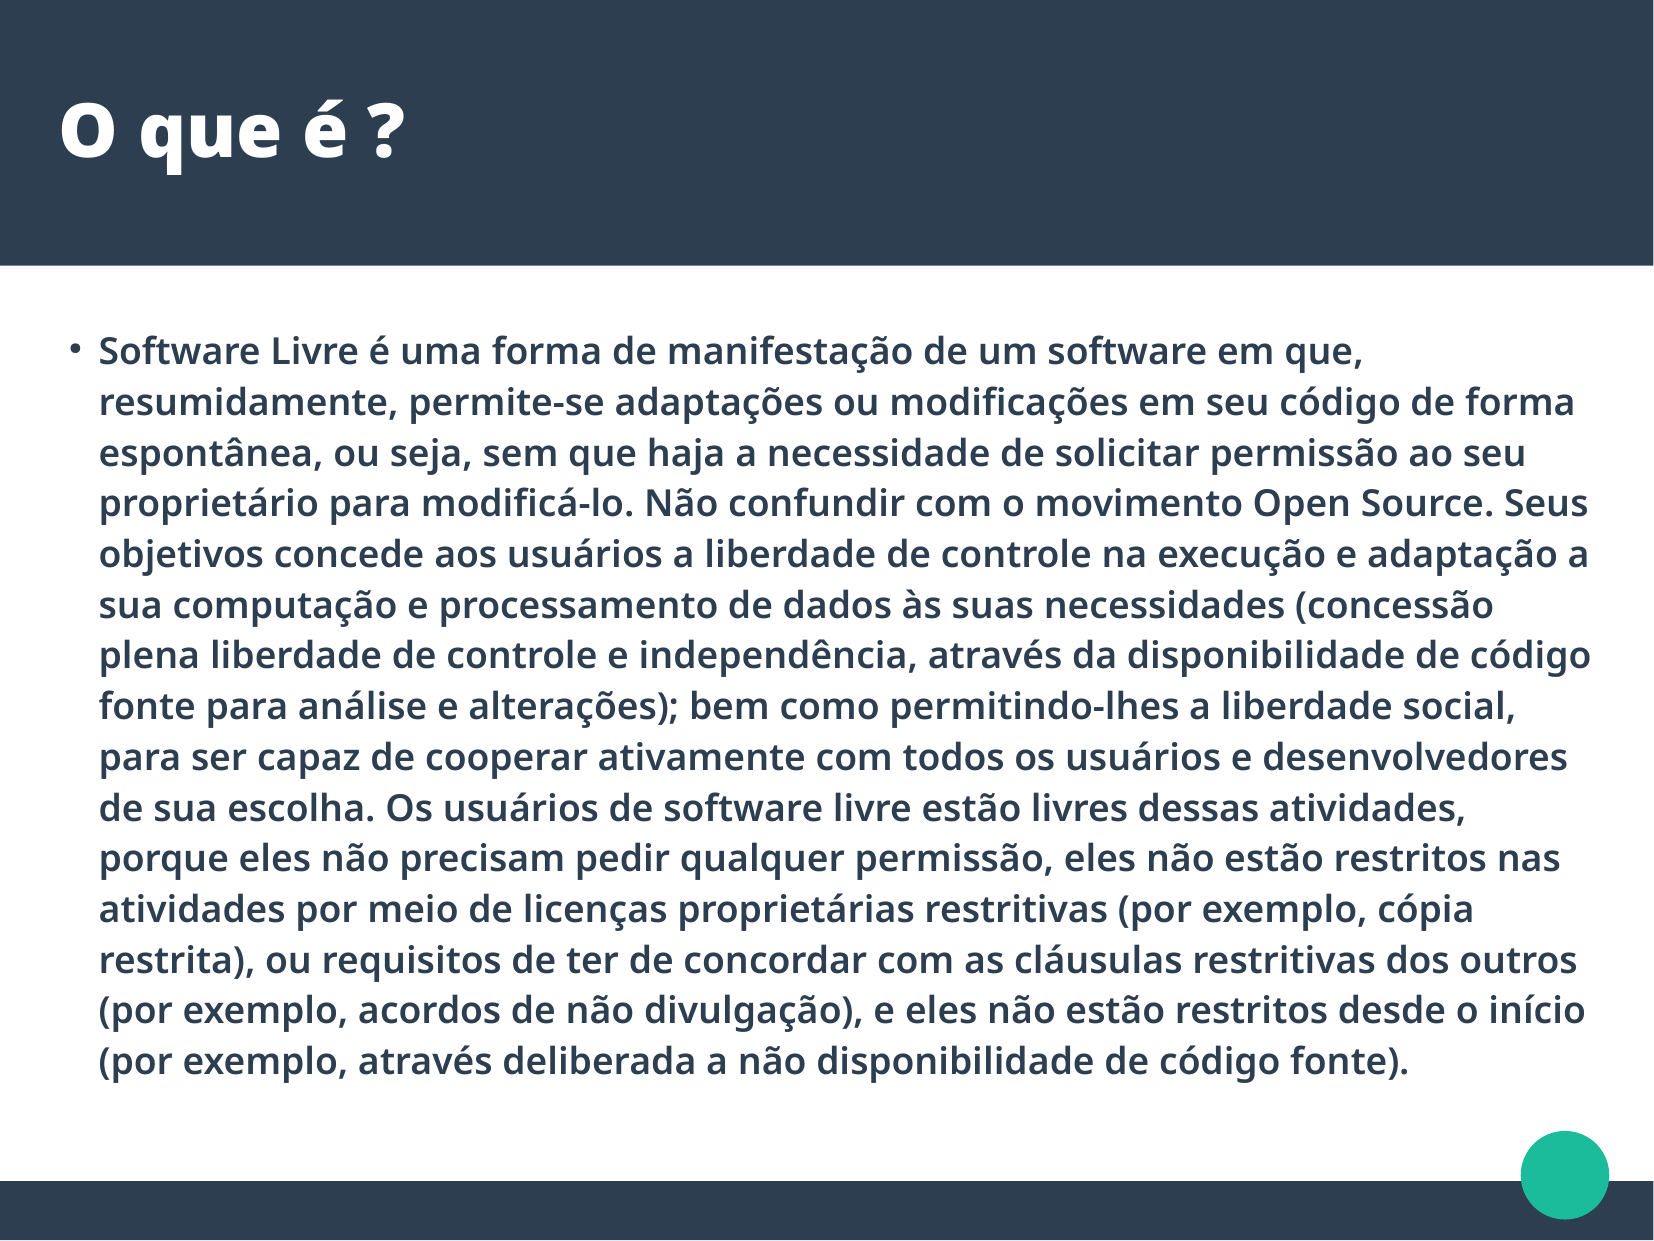

# O que é ?
Software Livre é uma forma de manifestação de um software em que, resumidamente, permite-se adaptações ou modificações em seu código de forma espontânea, ou seja, sem que haja a necessidade de solicitar permissão ao seu proprietário para modificá-lo. Não confundir com o movimento Open Source. Seus objetivos concede aos usuários a liberdade de controle na execução e adaptação a sua computação e processamento de dados às suas necessidades (concessão plena liberdade de controle e independência, através da disponibilidade de código fonte para análise e alterações); bem como permitindo-lhes a liberdade social, para ser capaz de cooperar ativamente com todos os usuários e desenvolvedores de sua escolha. Os usuários de software livre estão livres dessas atividades, porque eles não precisam pedir qualquer permissão, eles não estão restritos nas atividades por meio de licenças proprietárias restritivas (por exemplo, cópia restrita), ou requisitos de ter de concordar com as cláusulas restritivas dos outros (por exemplo, acordos de não divulgação), e eles não estão restritos desde o início (por exemplo, através deliberada a não disponibilidade de código fonte).